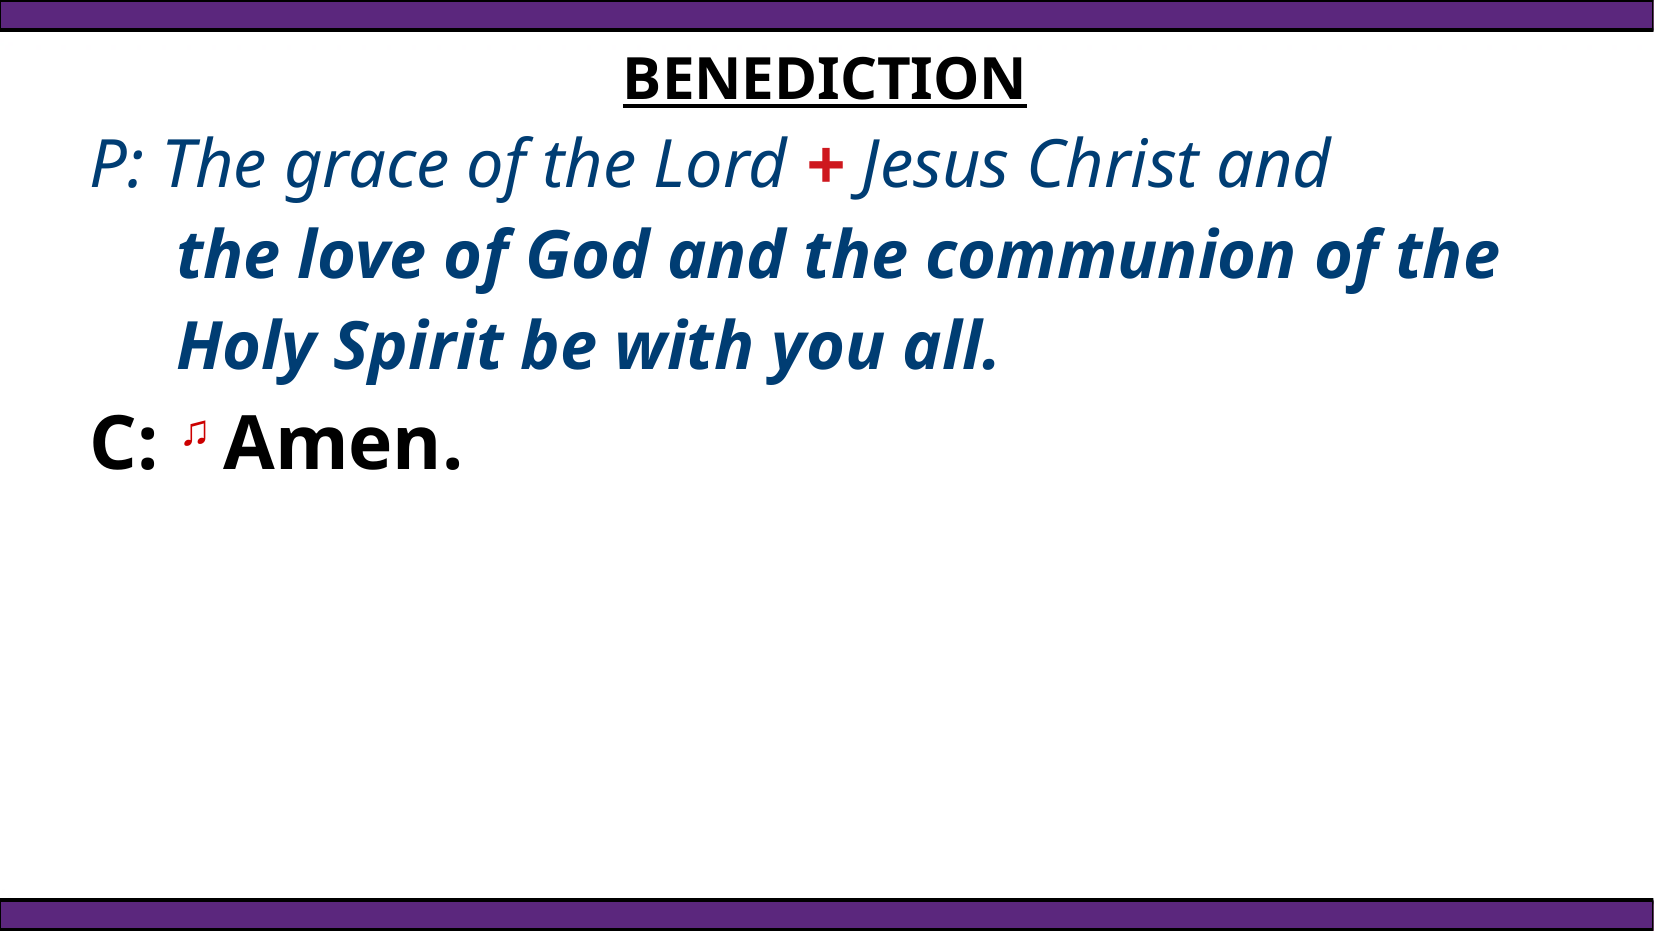

BENEDICTION
P: The grace of the Lord + Jesus Christ and
 the love of God and the communion of the
 Holy Spirit be with you all.
C: ♫ Amen.